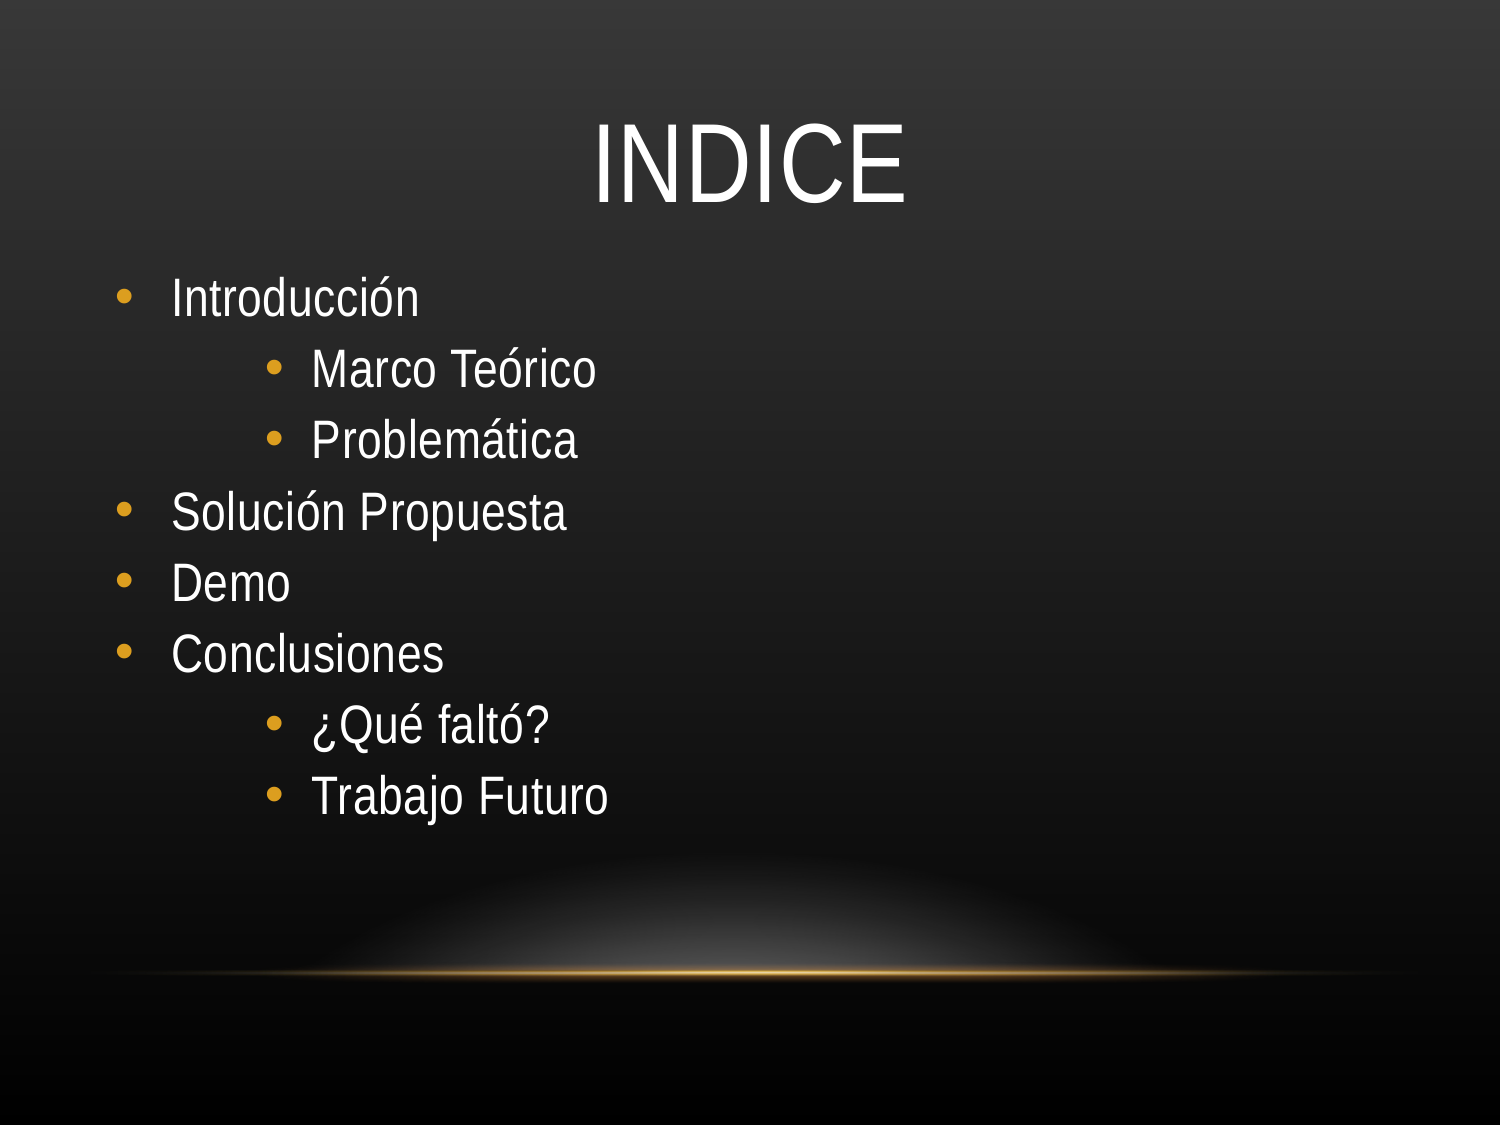

# INDICE
Introducción
Marco Teórico
Problemática
Solución Propuesta
Demo
Conclusiones
¿Qué faltó?
Trabajo Futuro